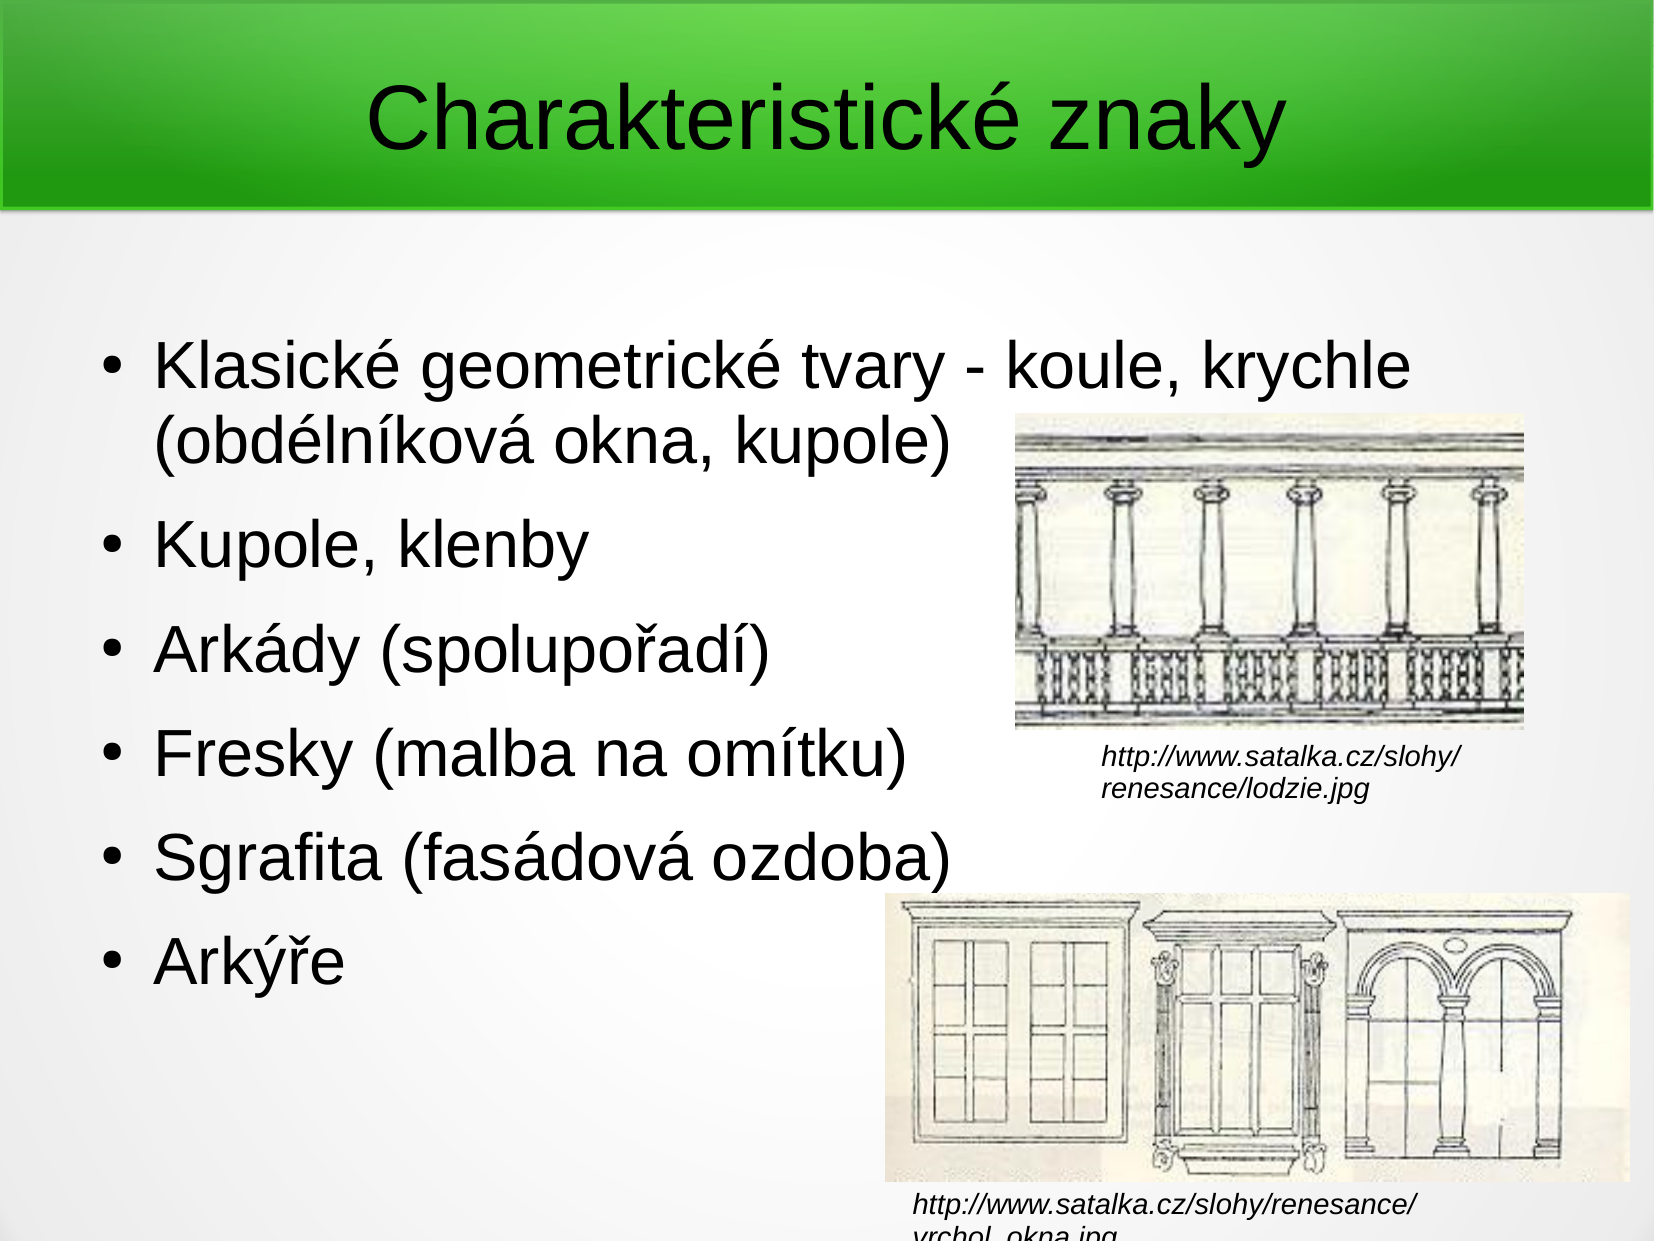

# Charakteristické znaky
Klasické geometrické tvary - koule, krychle (obdélníková okna, kupole)
Kupole, klenby
Arkády (spolupořadí)
Fresky (malba na omítku)
Sgrafita (fasádová ozdoba)
Arkýře
http://www.satalka.cz/slohy/renesance/lodzie.jpg
http://www.satalka.cz/slohy/renesance/vrchol_okna.jpg